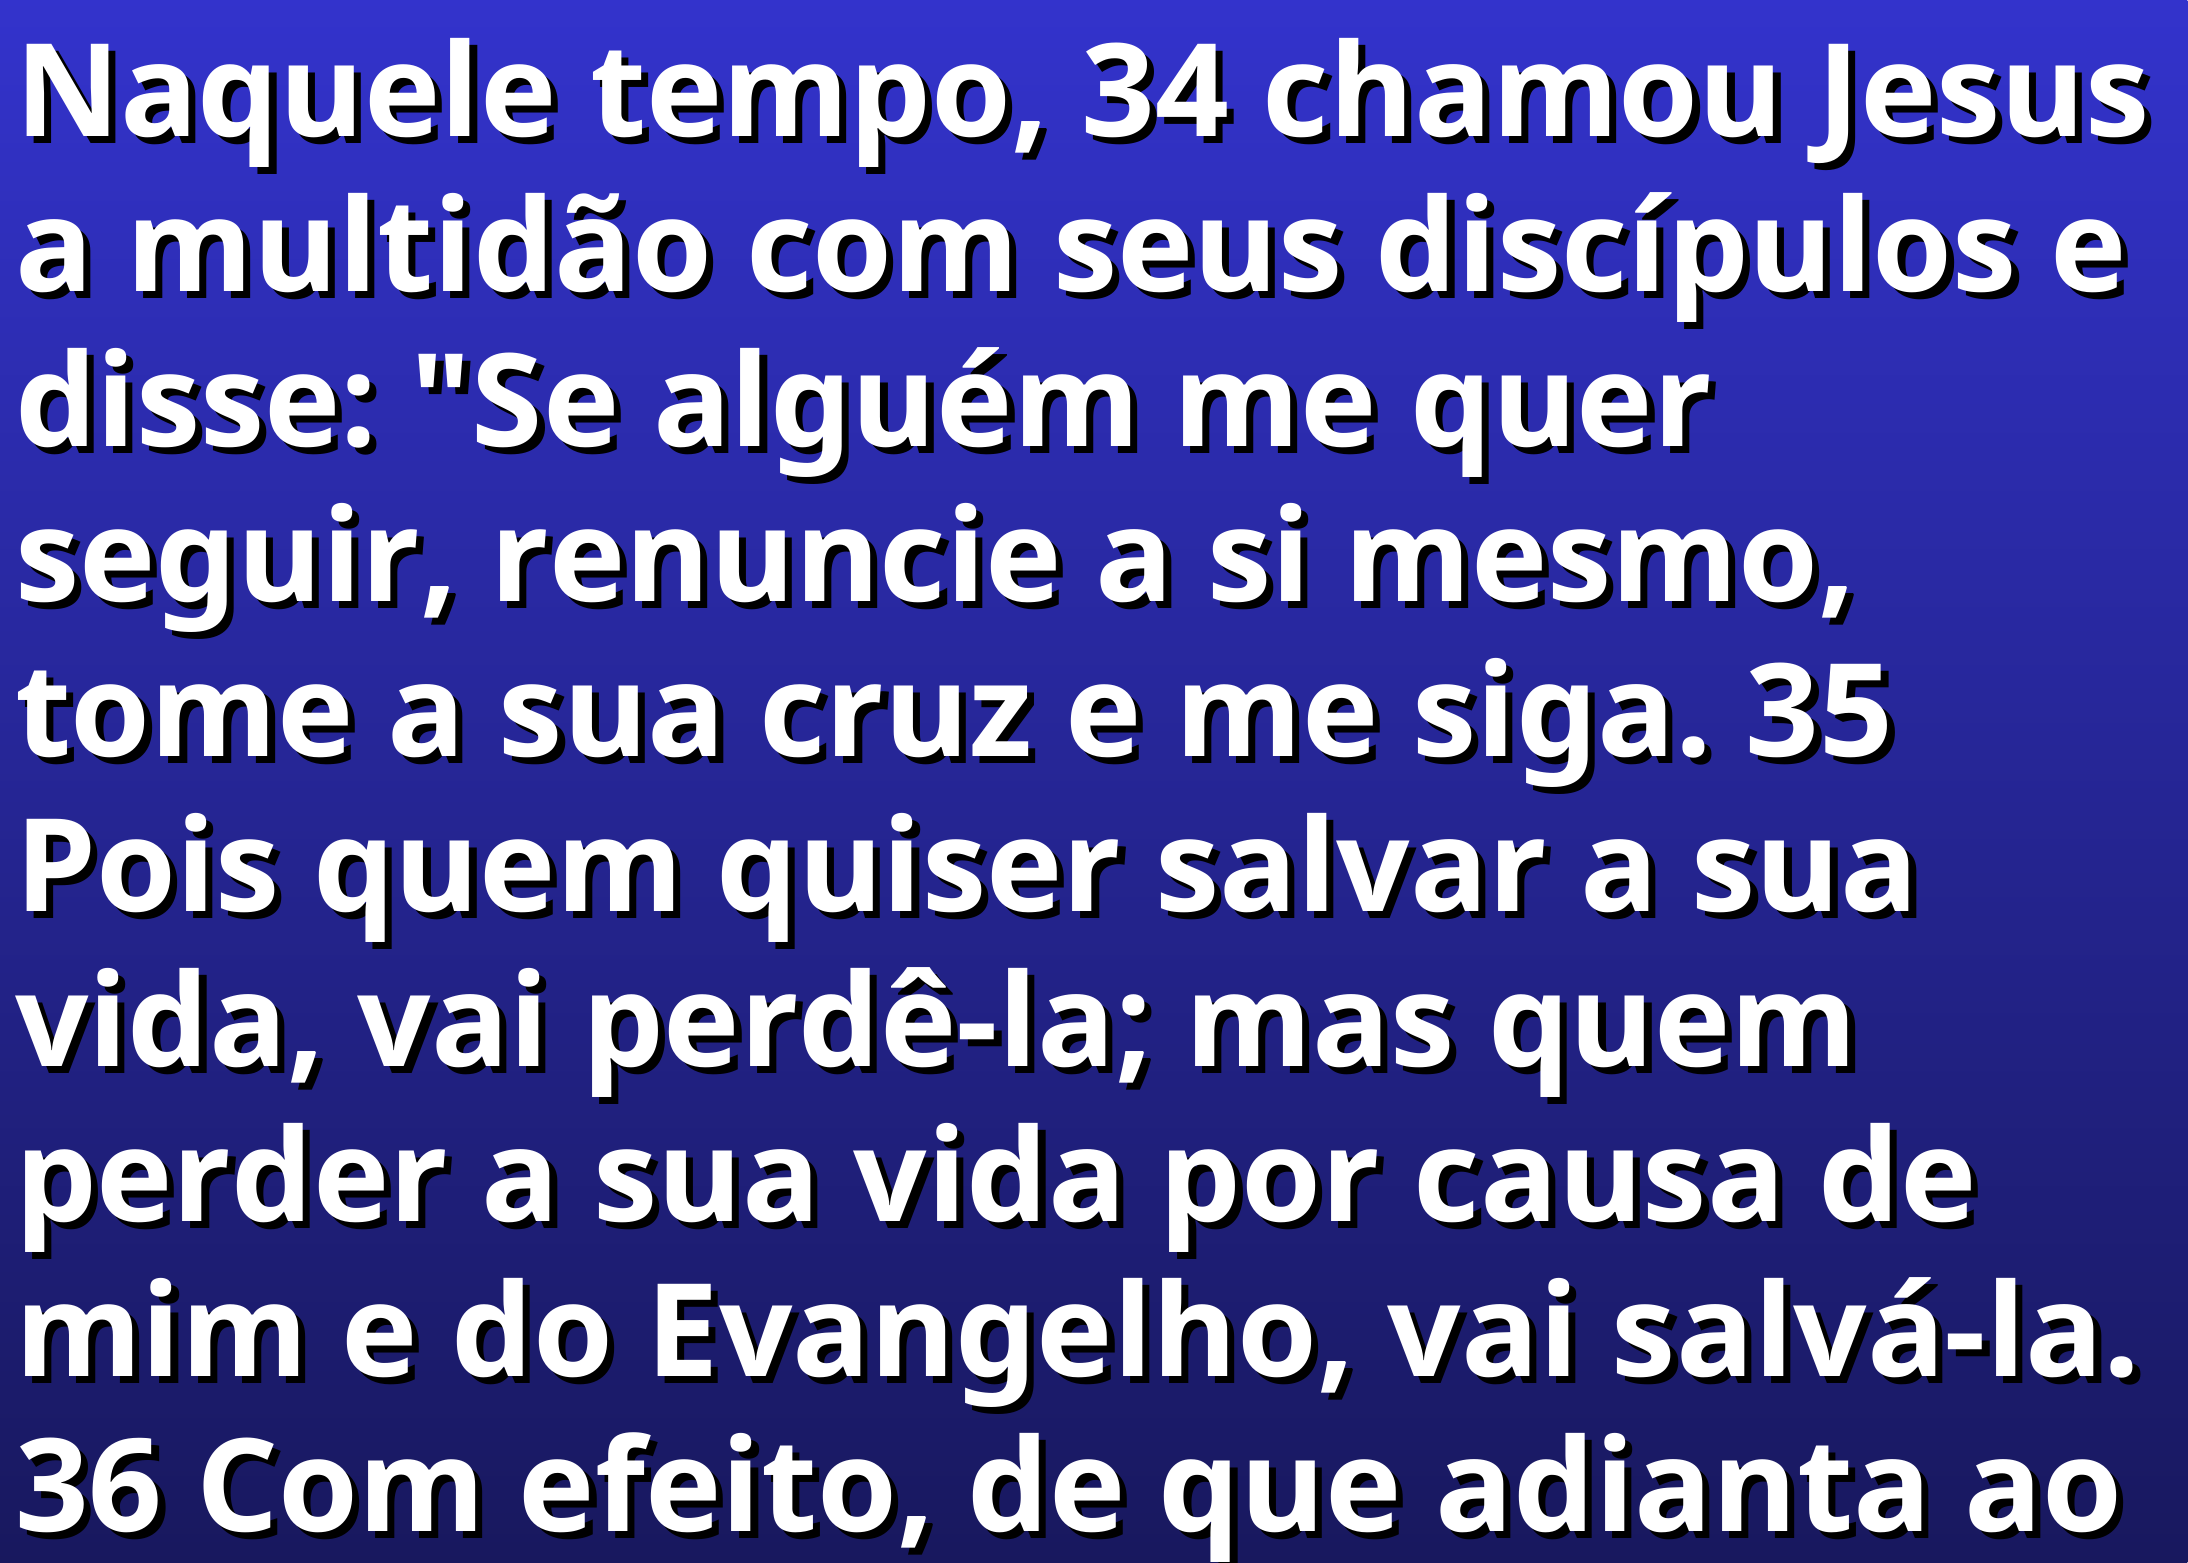

Naquele tempo, 34 chamou Jesus a multidão com seus discípulos e disse: "Se alguém me quer seguir, renuncie a si mesmo, tome a sua cruz e me siga. 35 Pois quem quiser salvar a sua vida, vai perdê-la; mas quem perder a sua vida por causa de mim e do Evangelho, vai salvá-la. 36 Com efeito, de que adianta ao